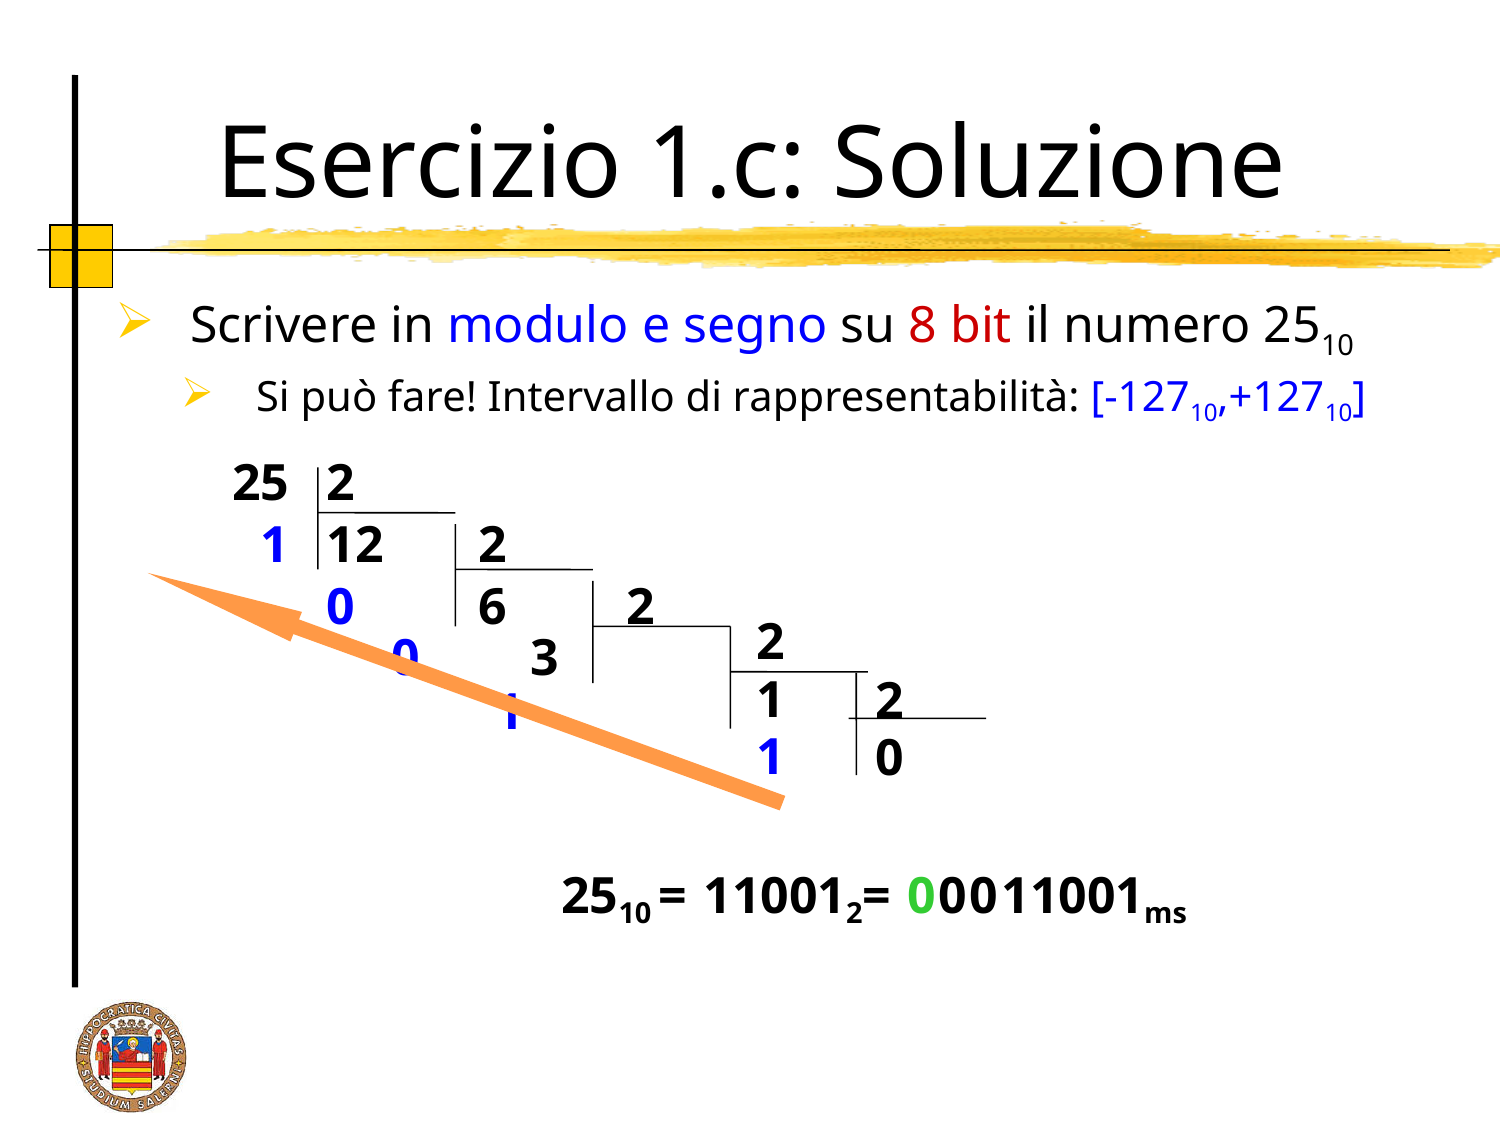

# Esercizio 1.c: Soluzione
Scrivere in modulo e segno su 8 bit il numero 2510
Si può fare! Intervallo di rappresentabilità: [-12710,+12710]
25
1
2
12	2
0	6	2
 0	 3
 1
2
1
1
2510 = 110012= 00011001ms
2
0
Linguaggi, Codifica e Rappresentazione dell’Informazione